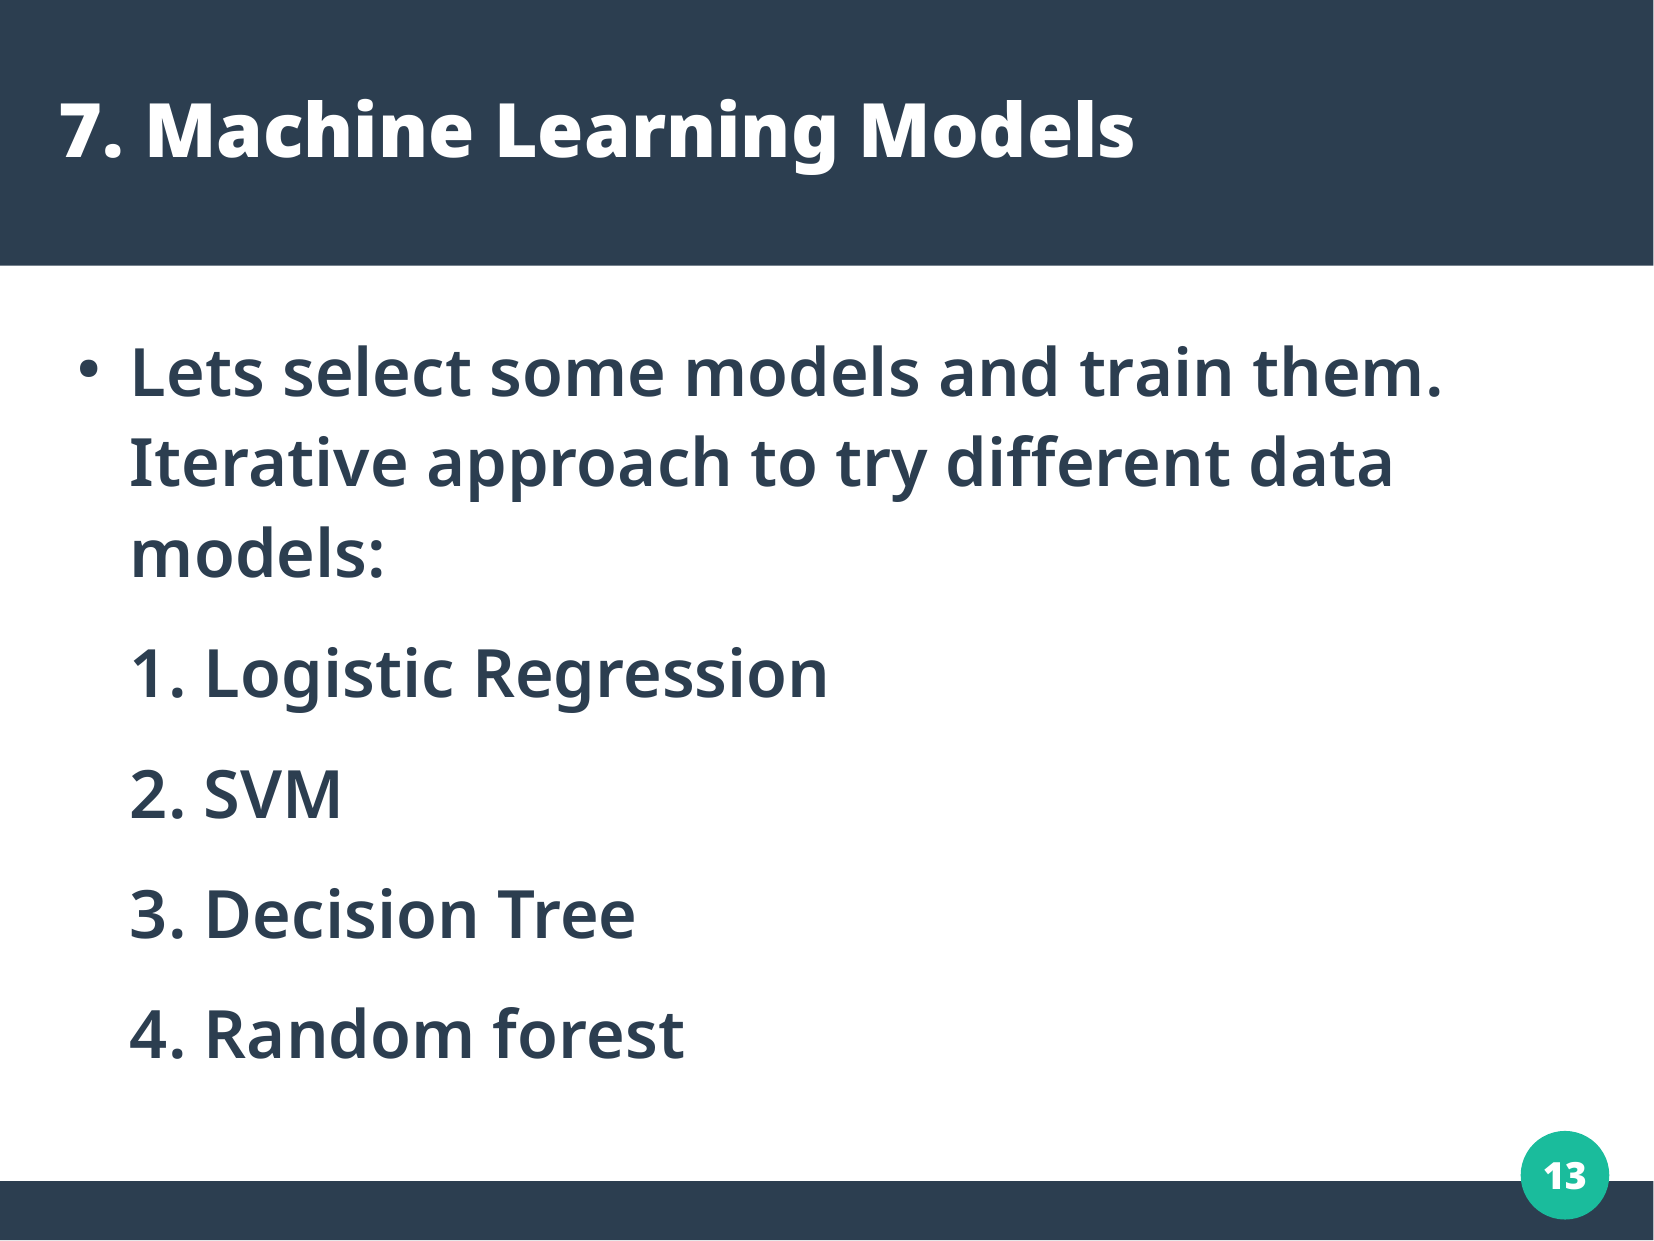

# 7. Machine Learning Models
Lets select some models and train them. Iterative approach to try different data models:
1. Logistic Regression
2. SVM
3. Decision Tree
4. Random forest
13